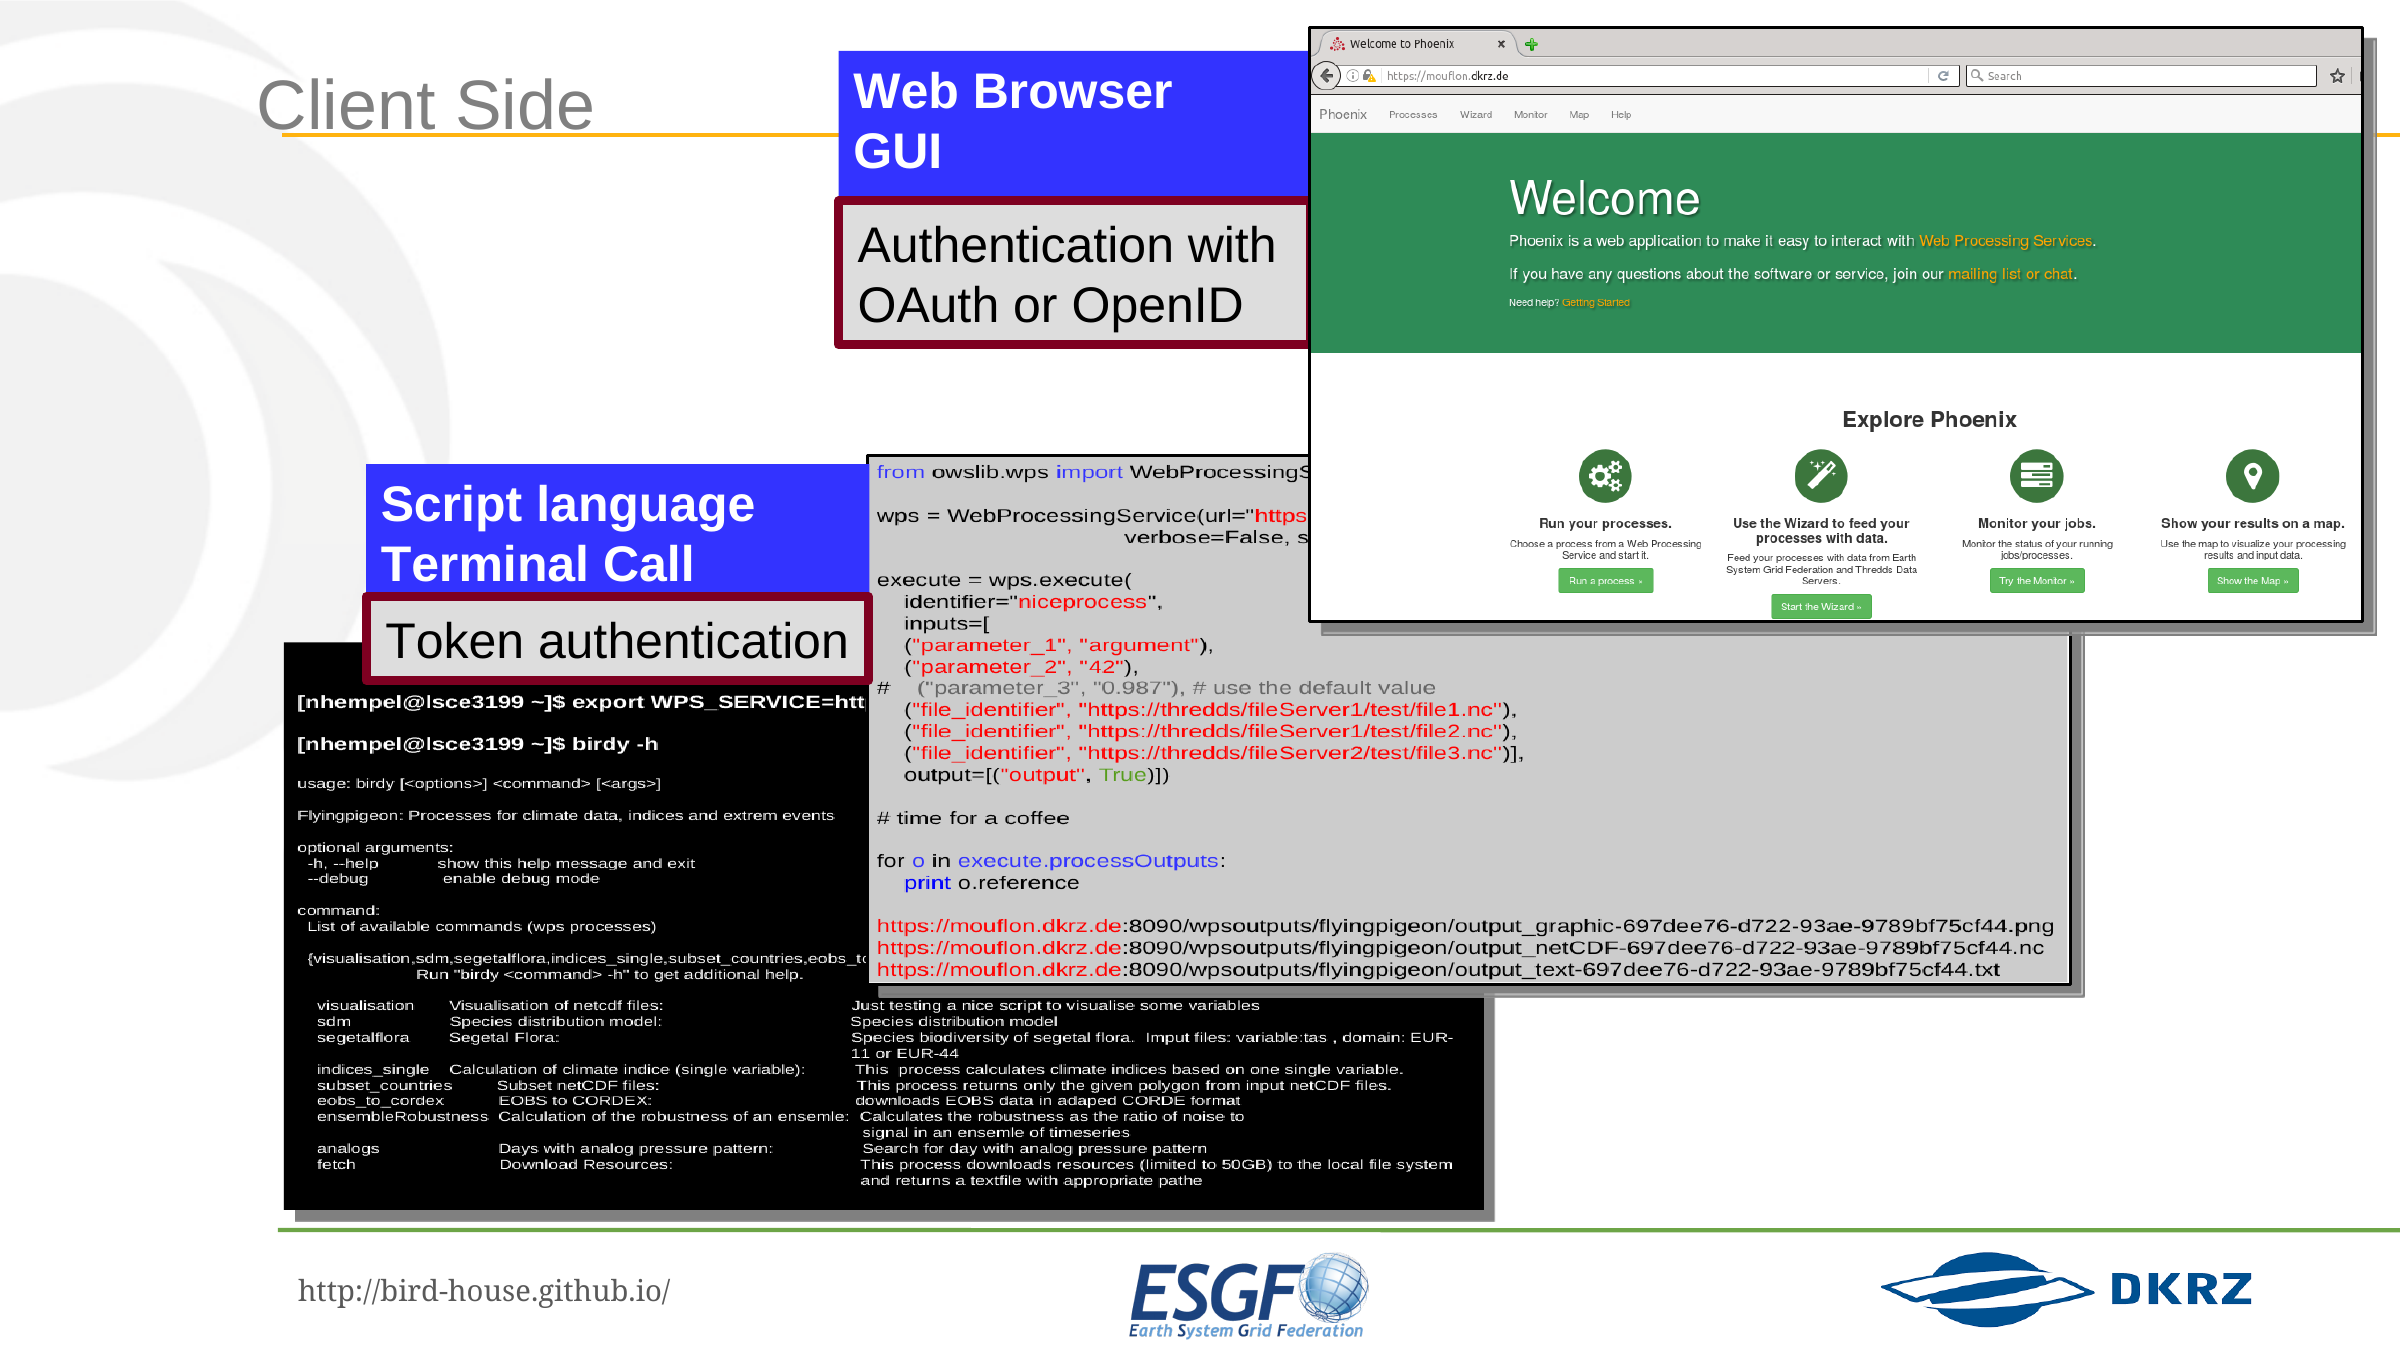

Web Browser
GUI
# Client Side
Authentication with
OAuth or OpenID
Script language
Terminal Call
Token authentication